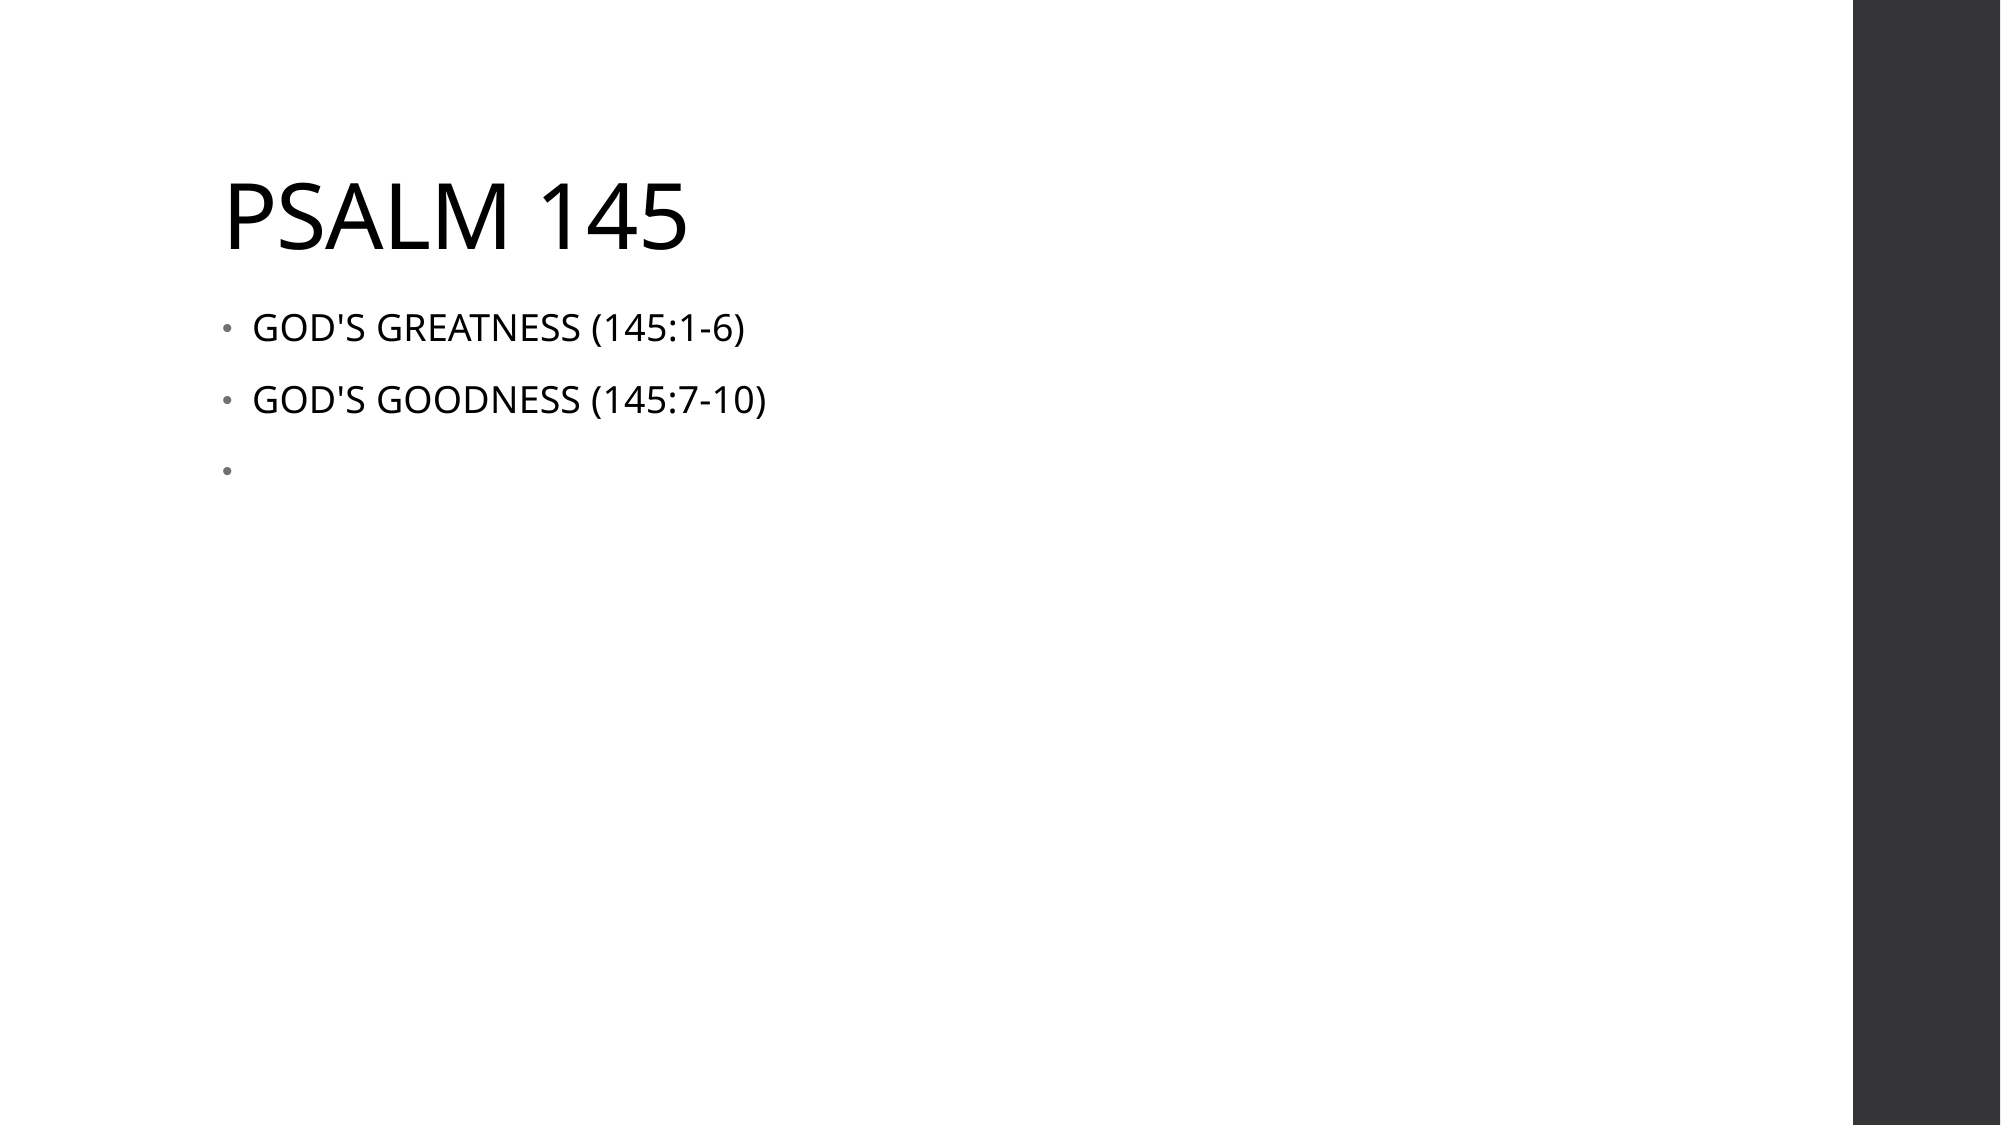

# PSALM 145
GOD'S GREATNESS (145:1-6)
GOD'S GOODNESS (145:7-10)